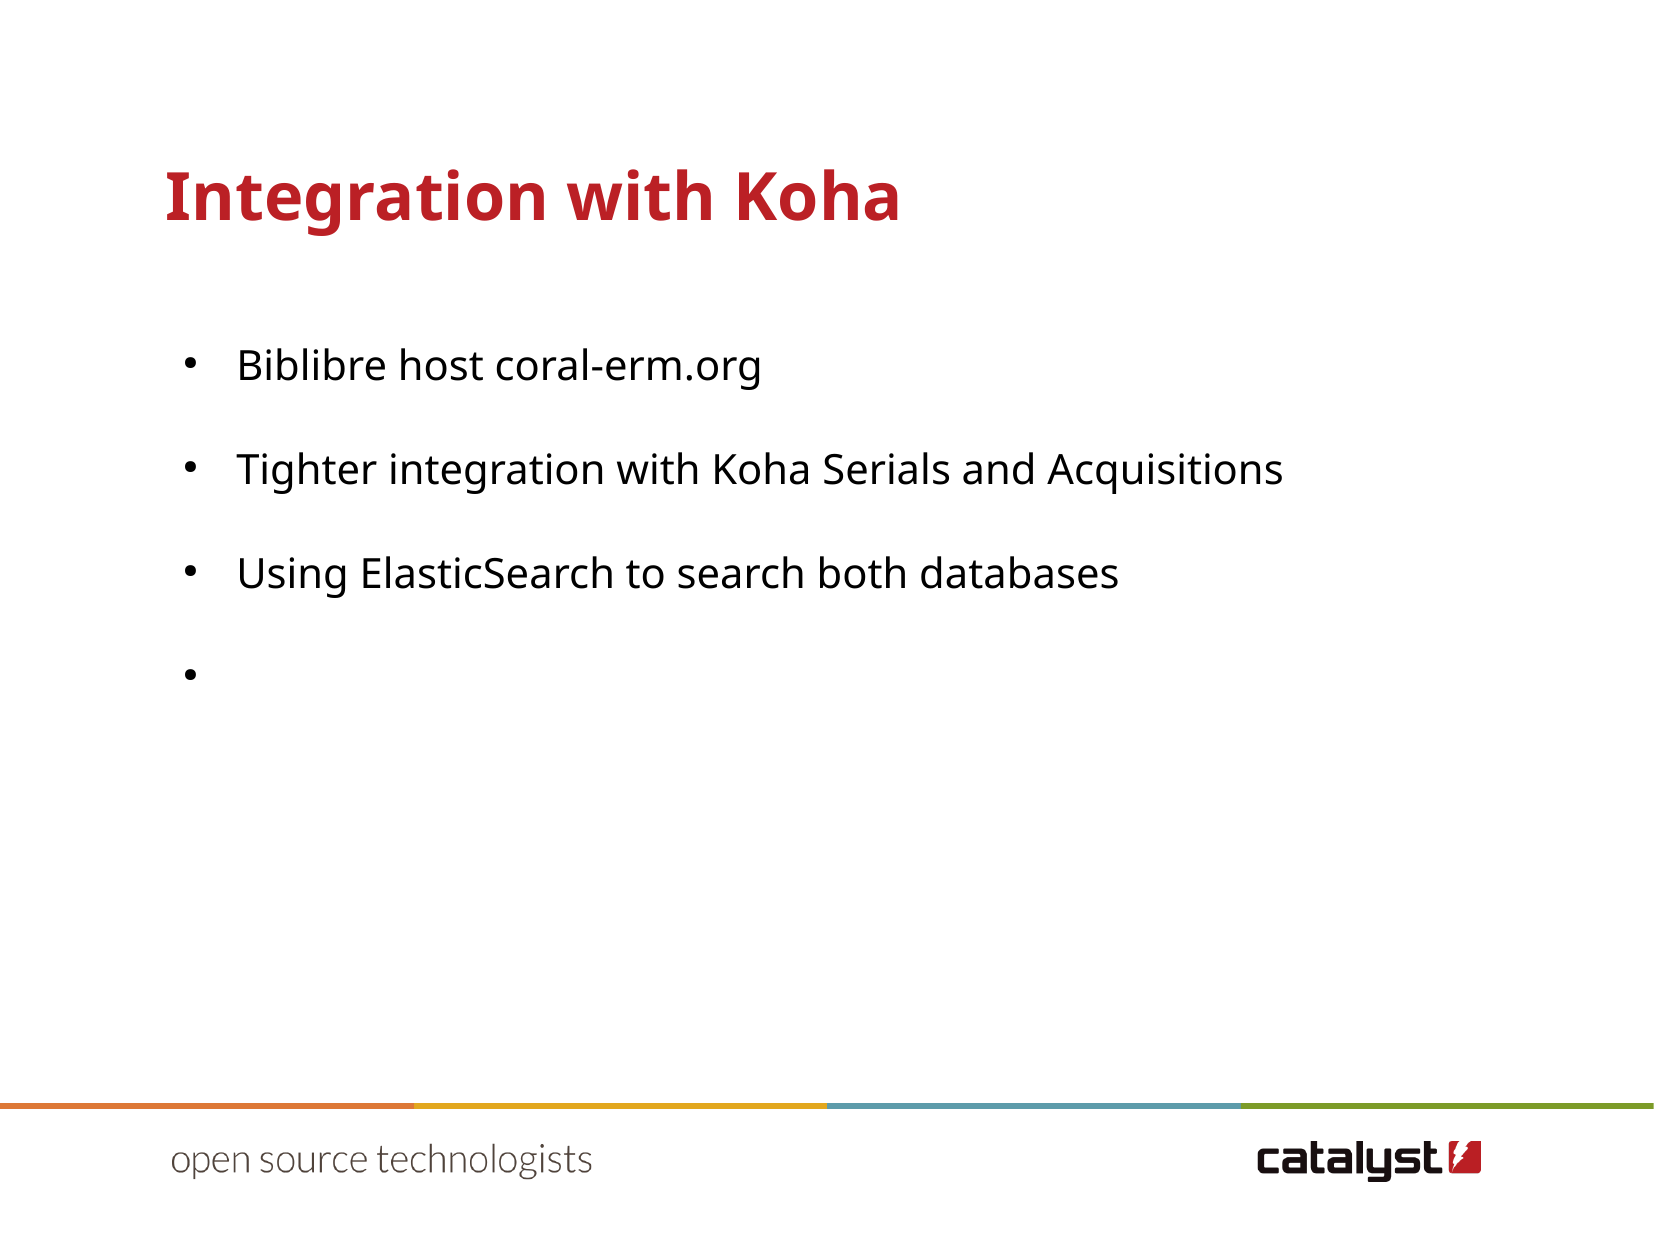

# Integration with Koha
Biblibre host coral-erm.org
Tighter integration with Koha Serials and Acquisitions
Using ElasticSearch to search both databases